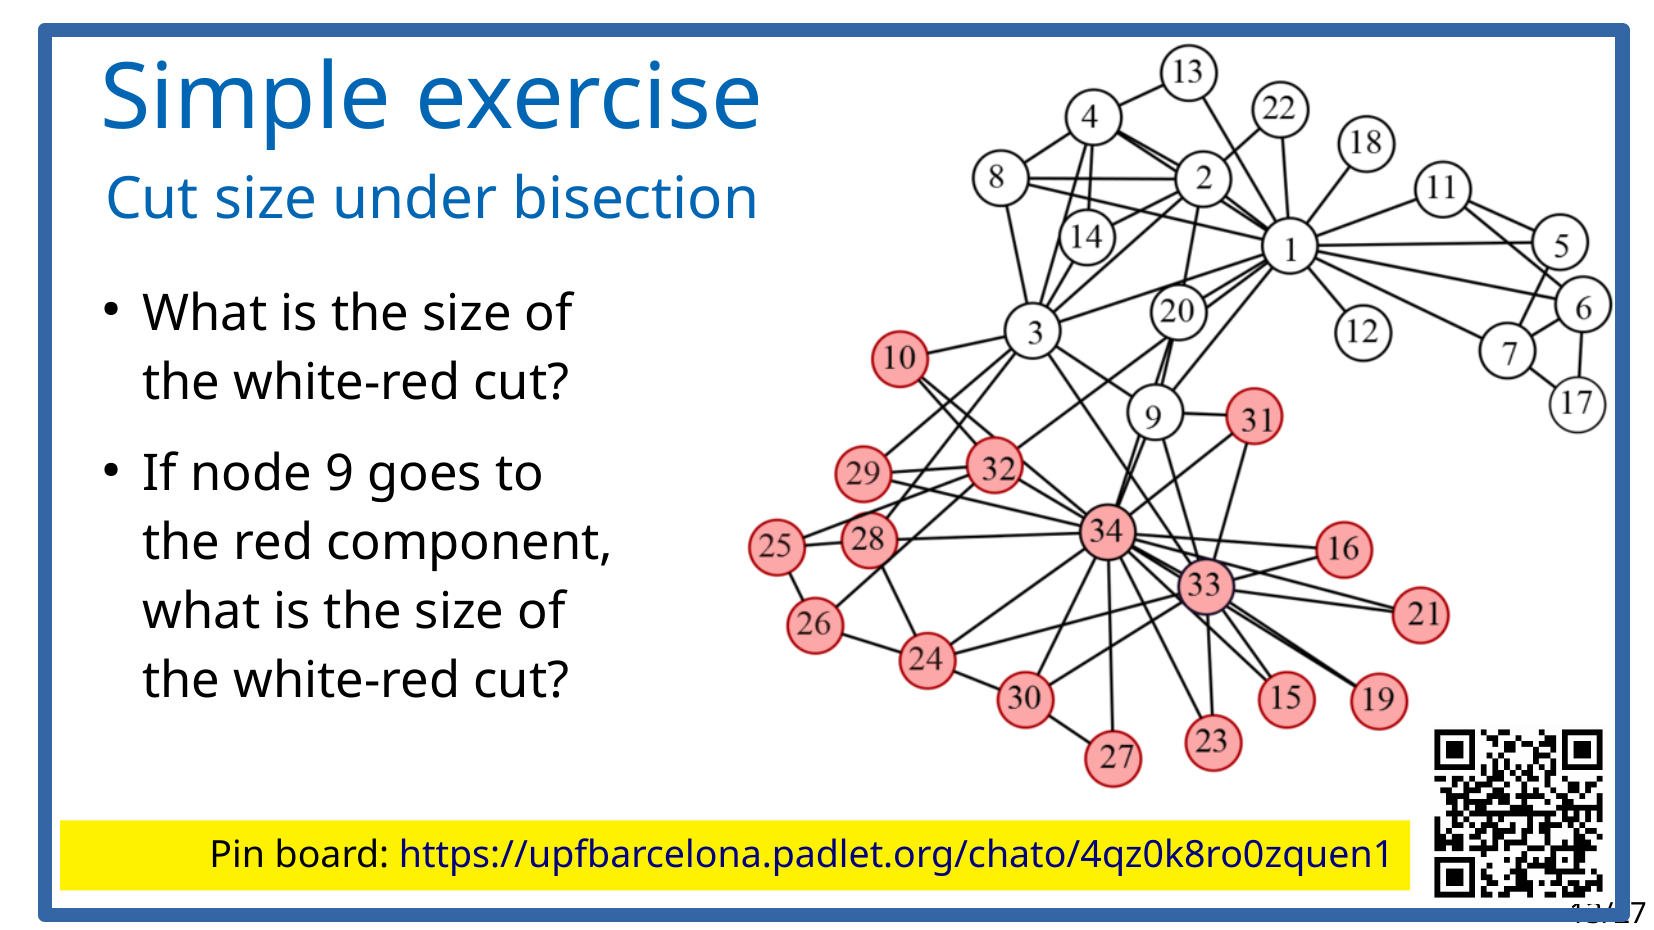

# Simple exercise Cut size under bisection
What is the size of the white-red cut?
If node 9 goes to the red component, what is the size of the white-red cut?
Pin board: https://upfbarcelona.padlet.org/chato/4qz0k8ro0zquen1
13